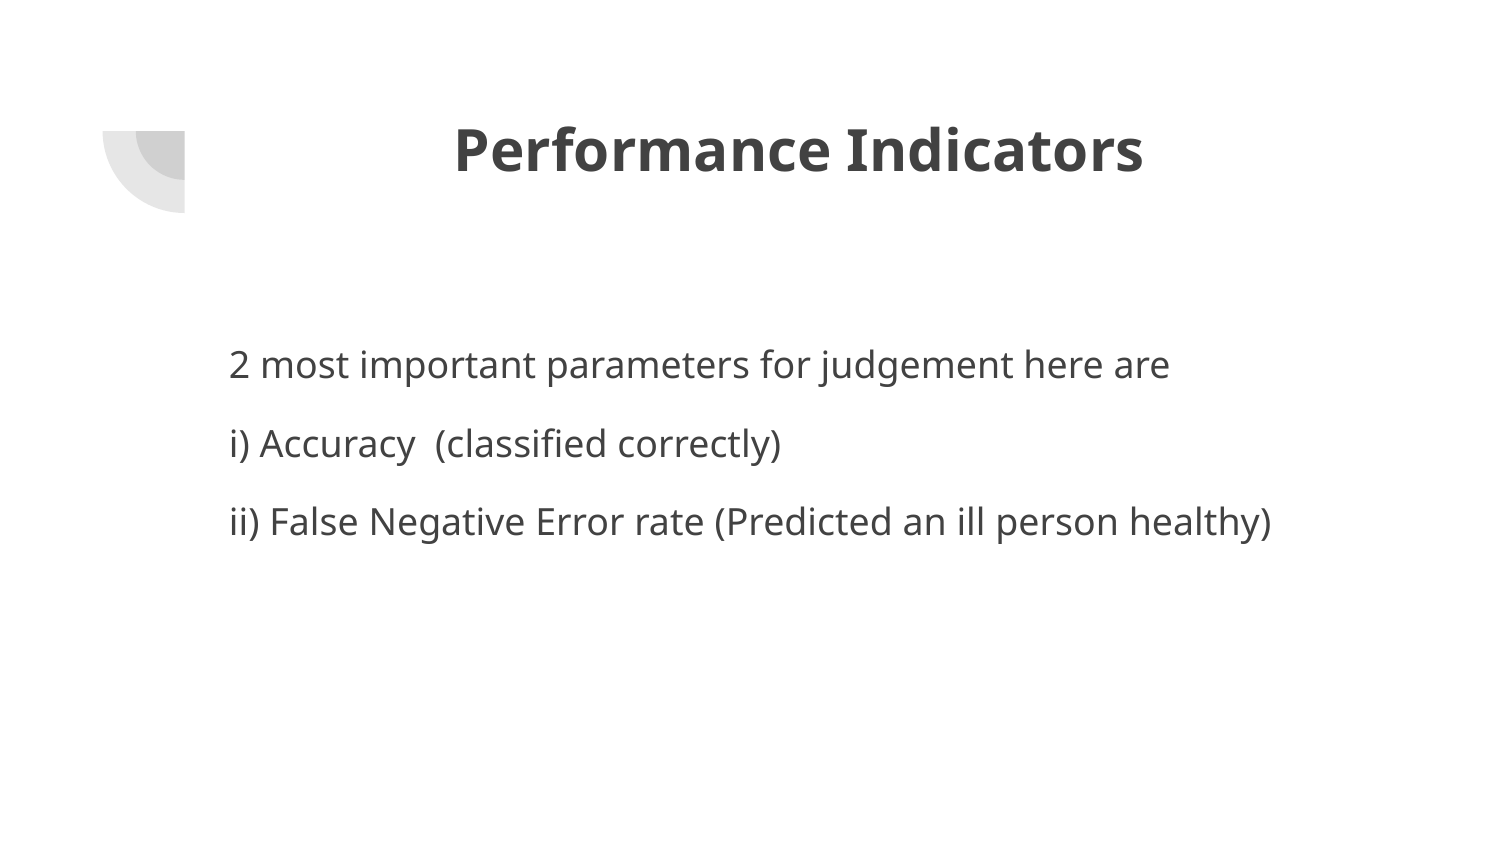

# Performance Indicators
2 most important parameters for judgement here are
i) Accuracy (classified correctly)
ii) False Negative Error rate (Predicted an ill person healthy)